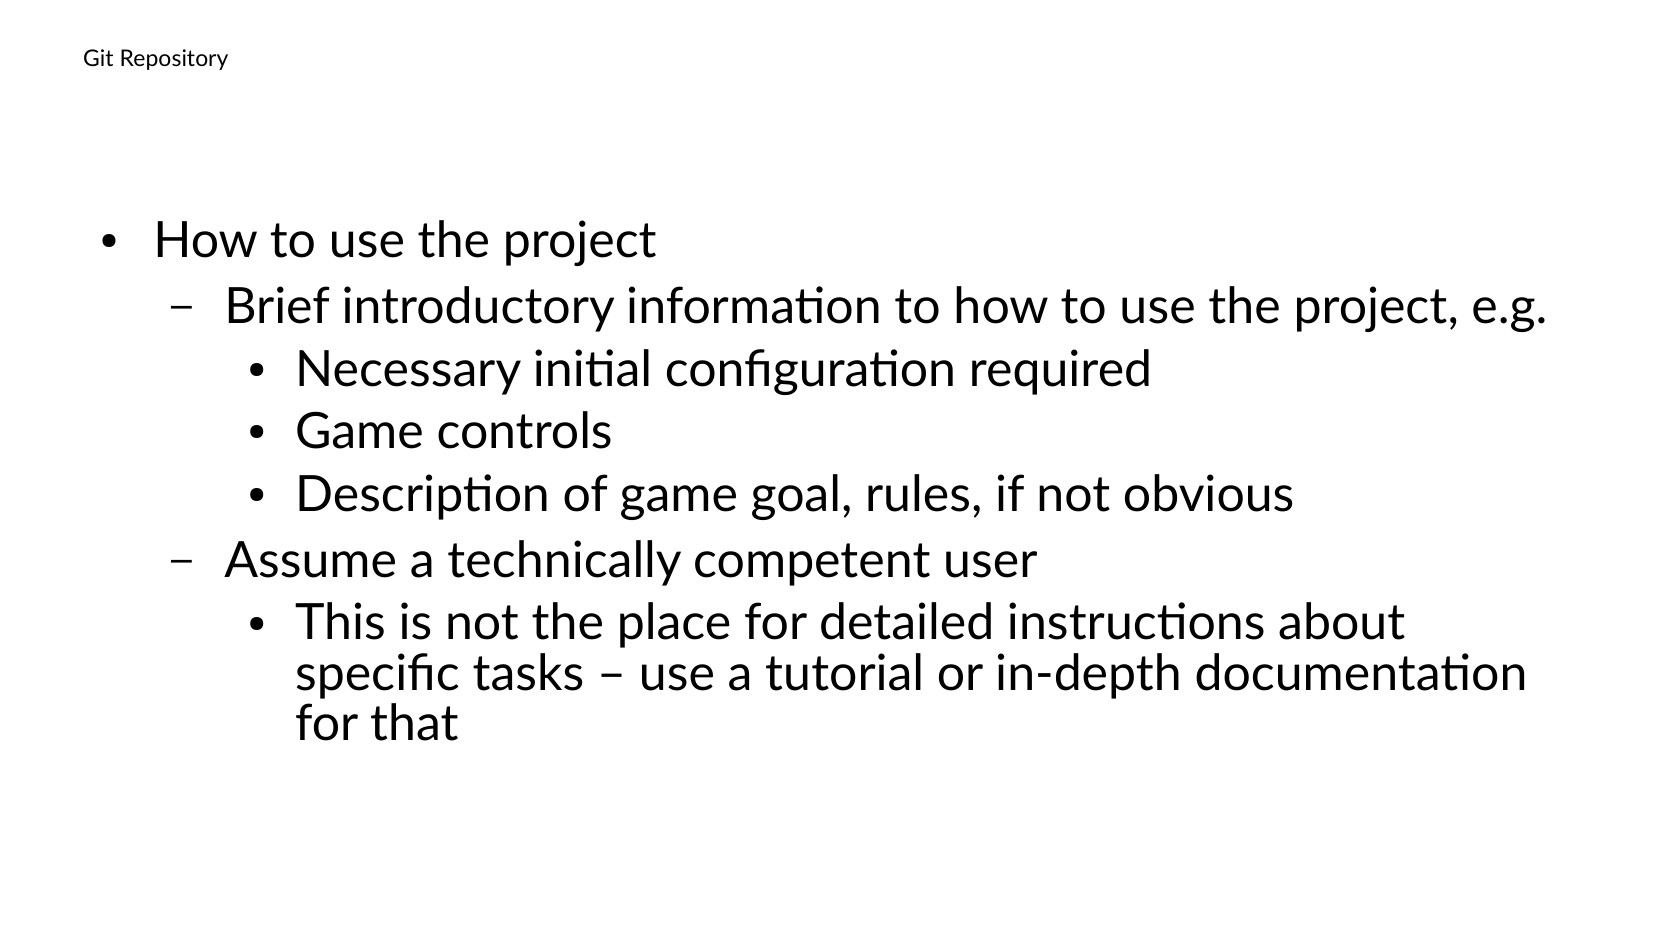

# Git Repository
How to use the project
Brief introductory information to how to use the project, e.g.
Necessary initial configuration required
Game controls
Description of game goal, rules, if not obvious
Assume a technically competent user
This is not the place for detailed instructions about specific tasks – use a tutorial or in-depth documentation for that